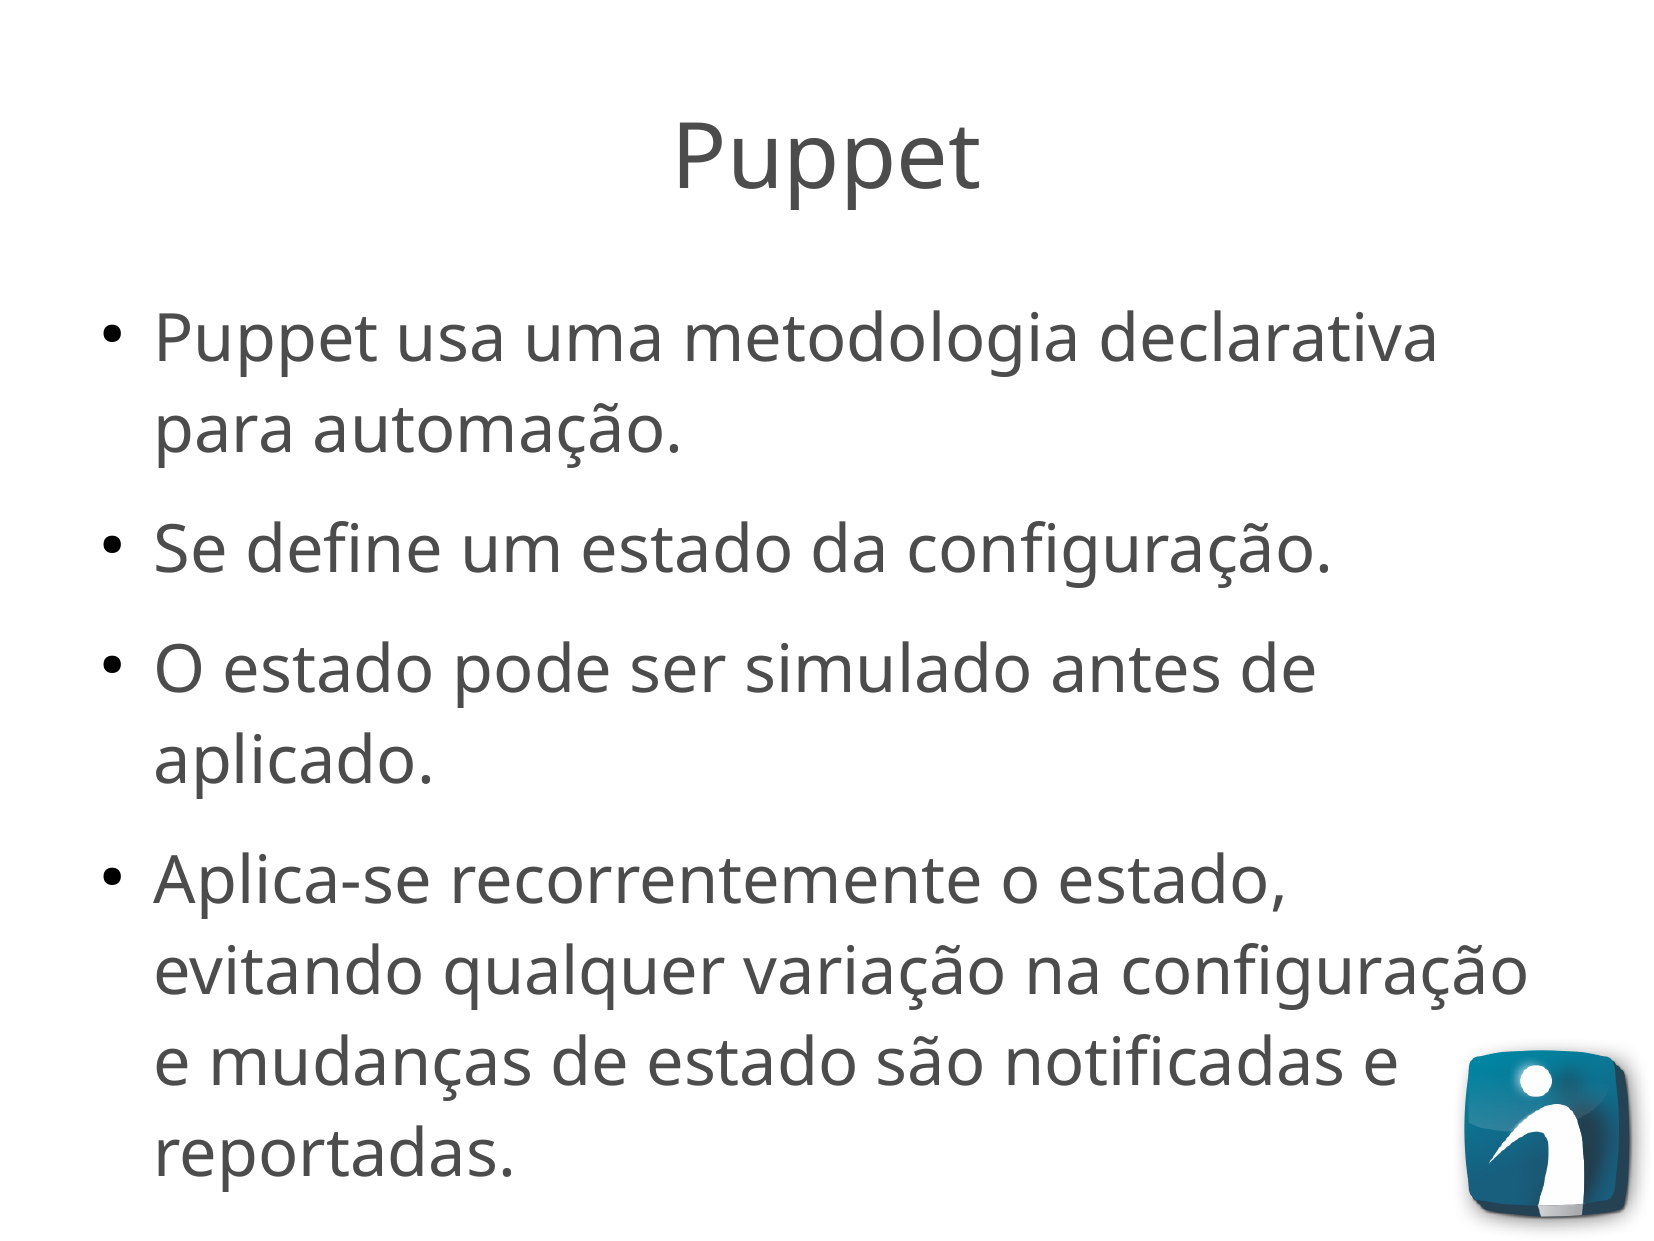

# Puppet
Puppet usa uma metodologia declarativa para automação.
Se define um estado da configuração.
O estado pode ser simulado antes de aplicado.
Aplica-se recorrentemente o estado, evitando qualquer variação na configuração e mudanças de estado são notificadas e reportadas.